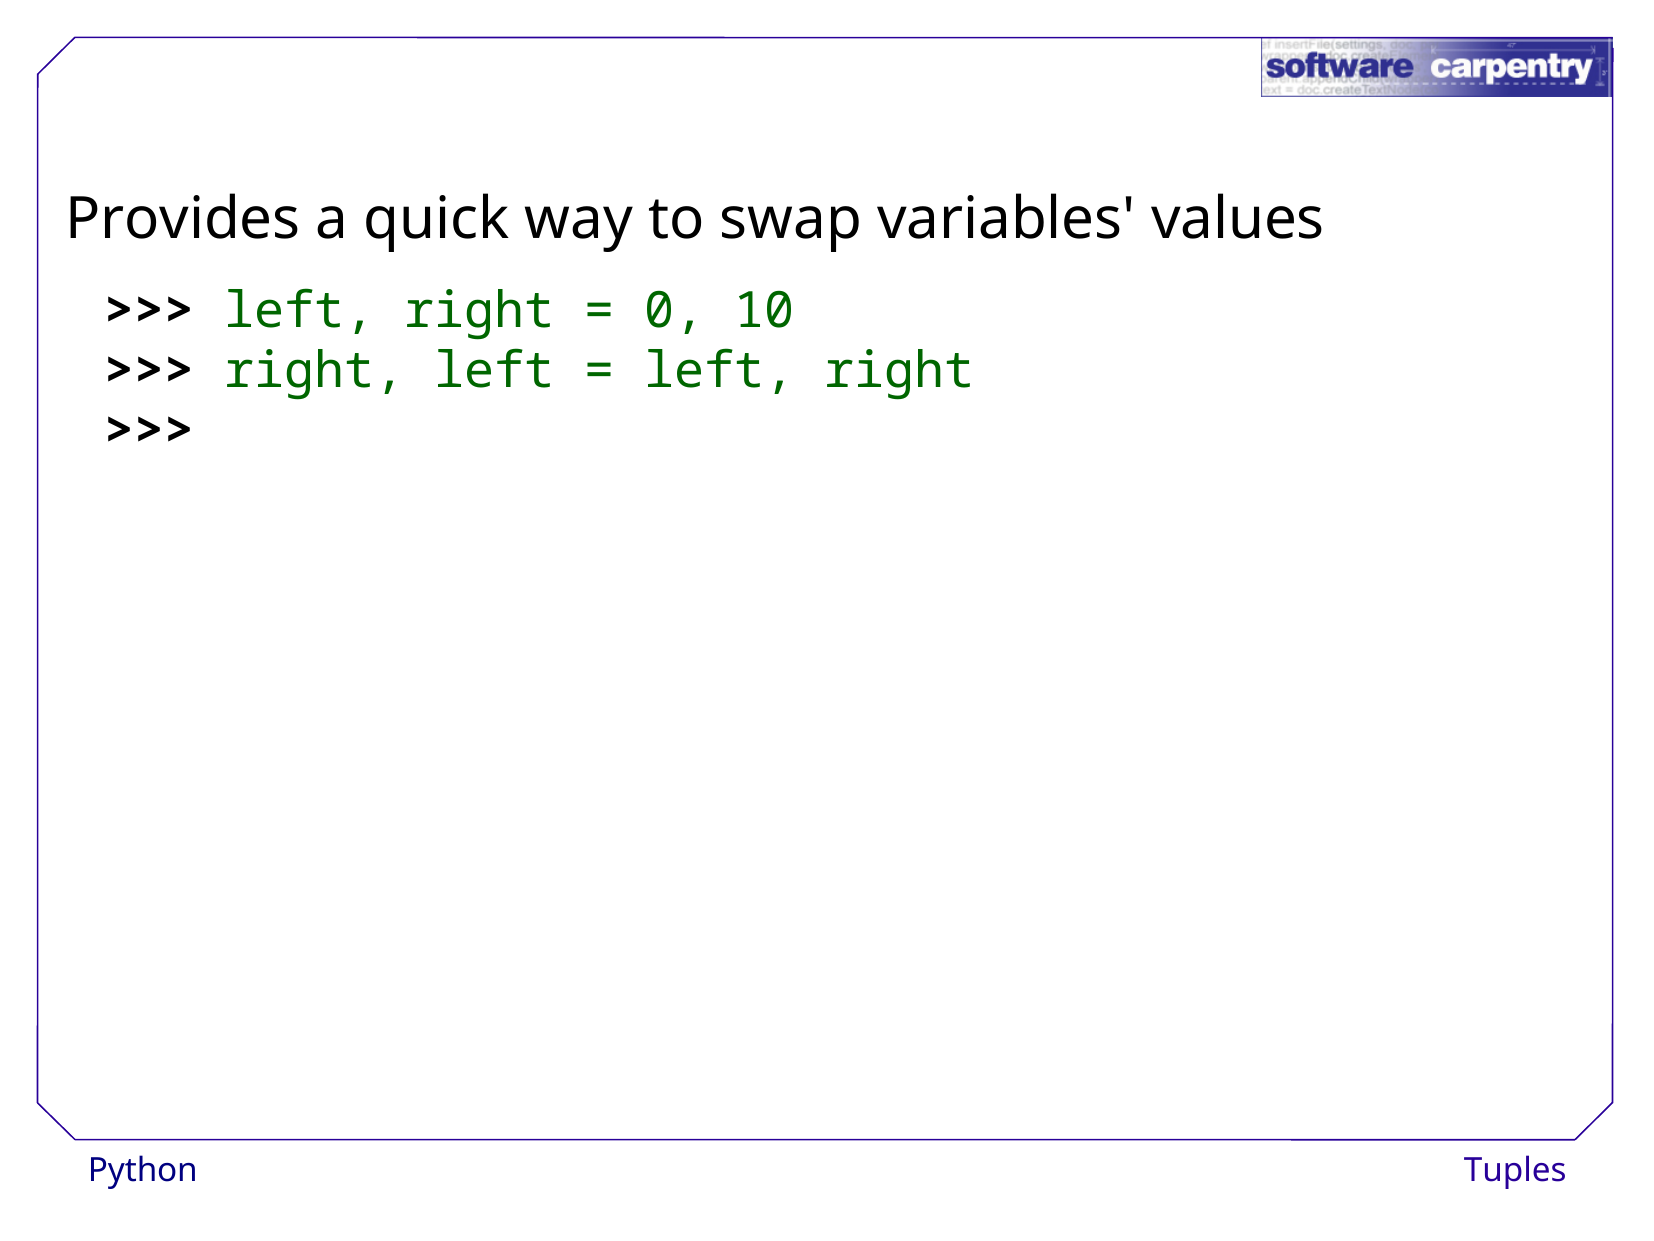

Provides a quick way to swap variables' values
>>> left, right = 0, 10
>>> right, left = left, right
>>>